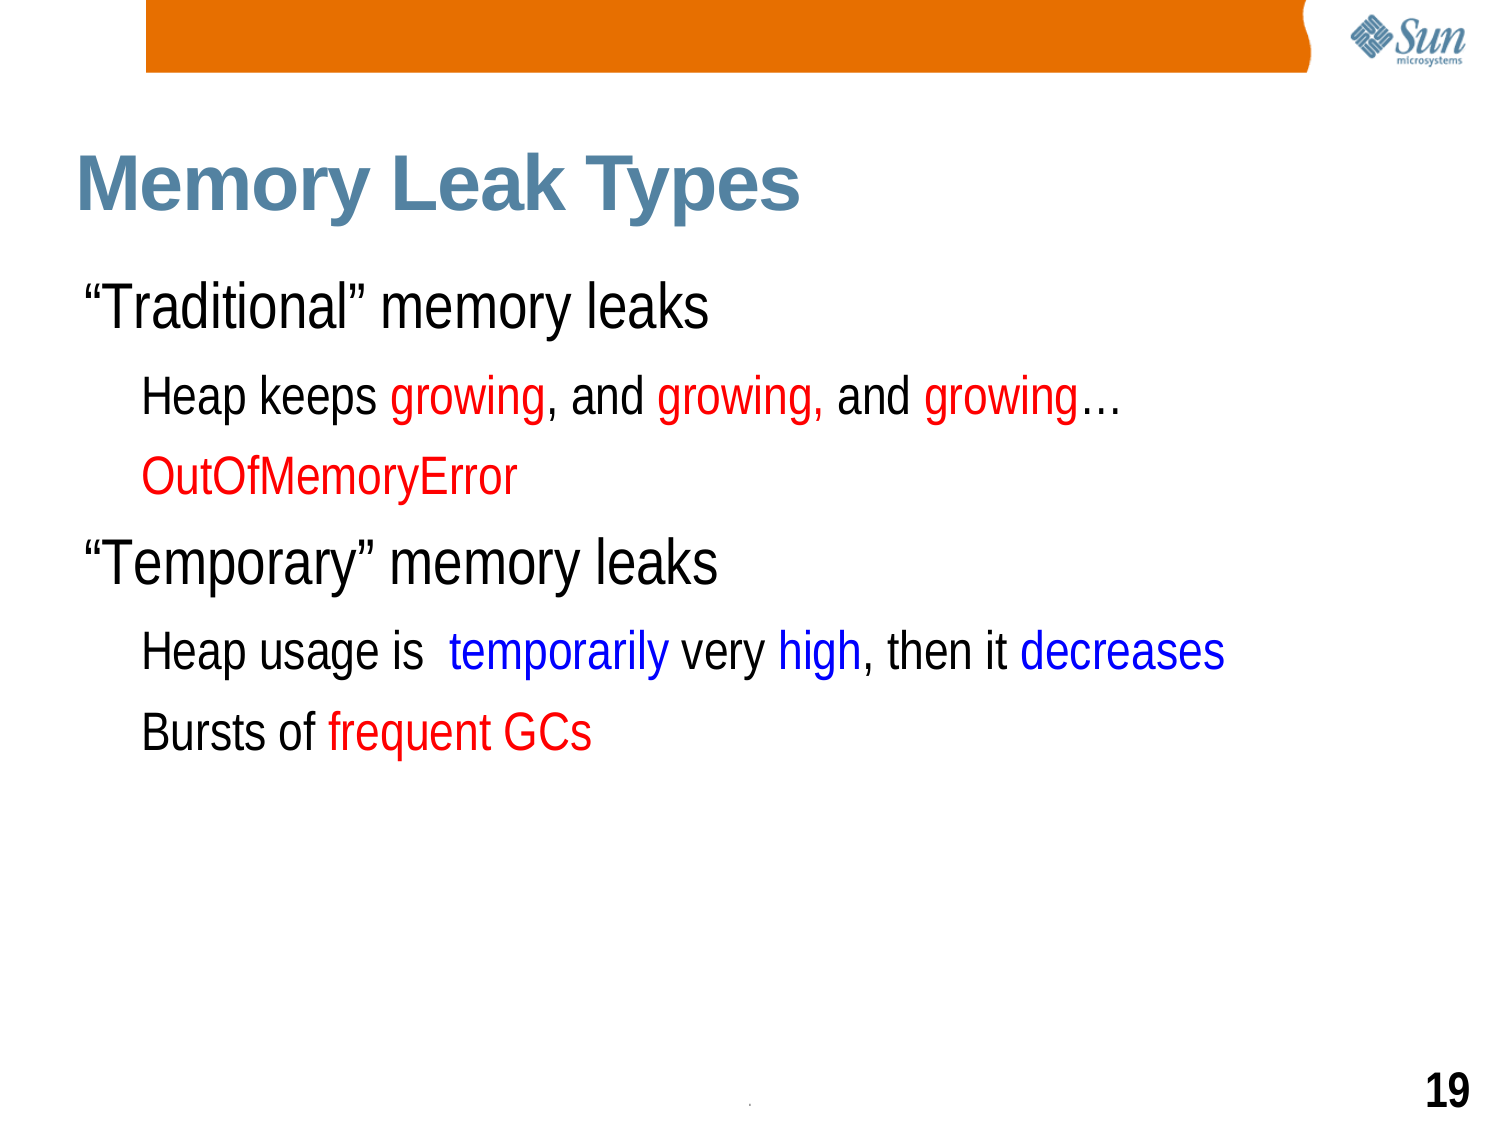

# Memory Leak Types
“Traditional” memory leaks
Heap keeps growing, and growing, and growing…
OutOfMemoryError
“Temporary” memory leaks
Heap usage is temporarily very high, then it decreases
Bursts of frequent GCs